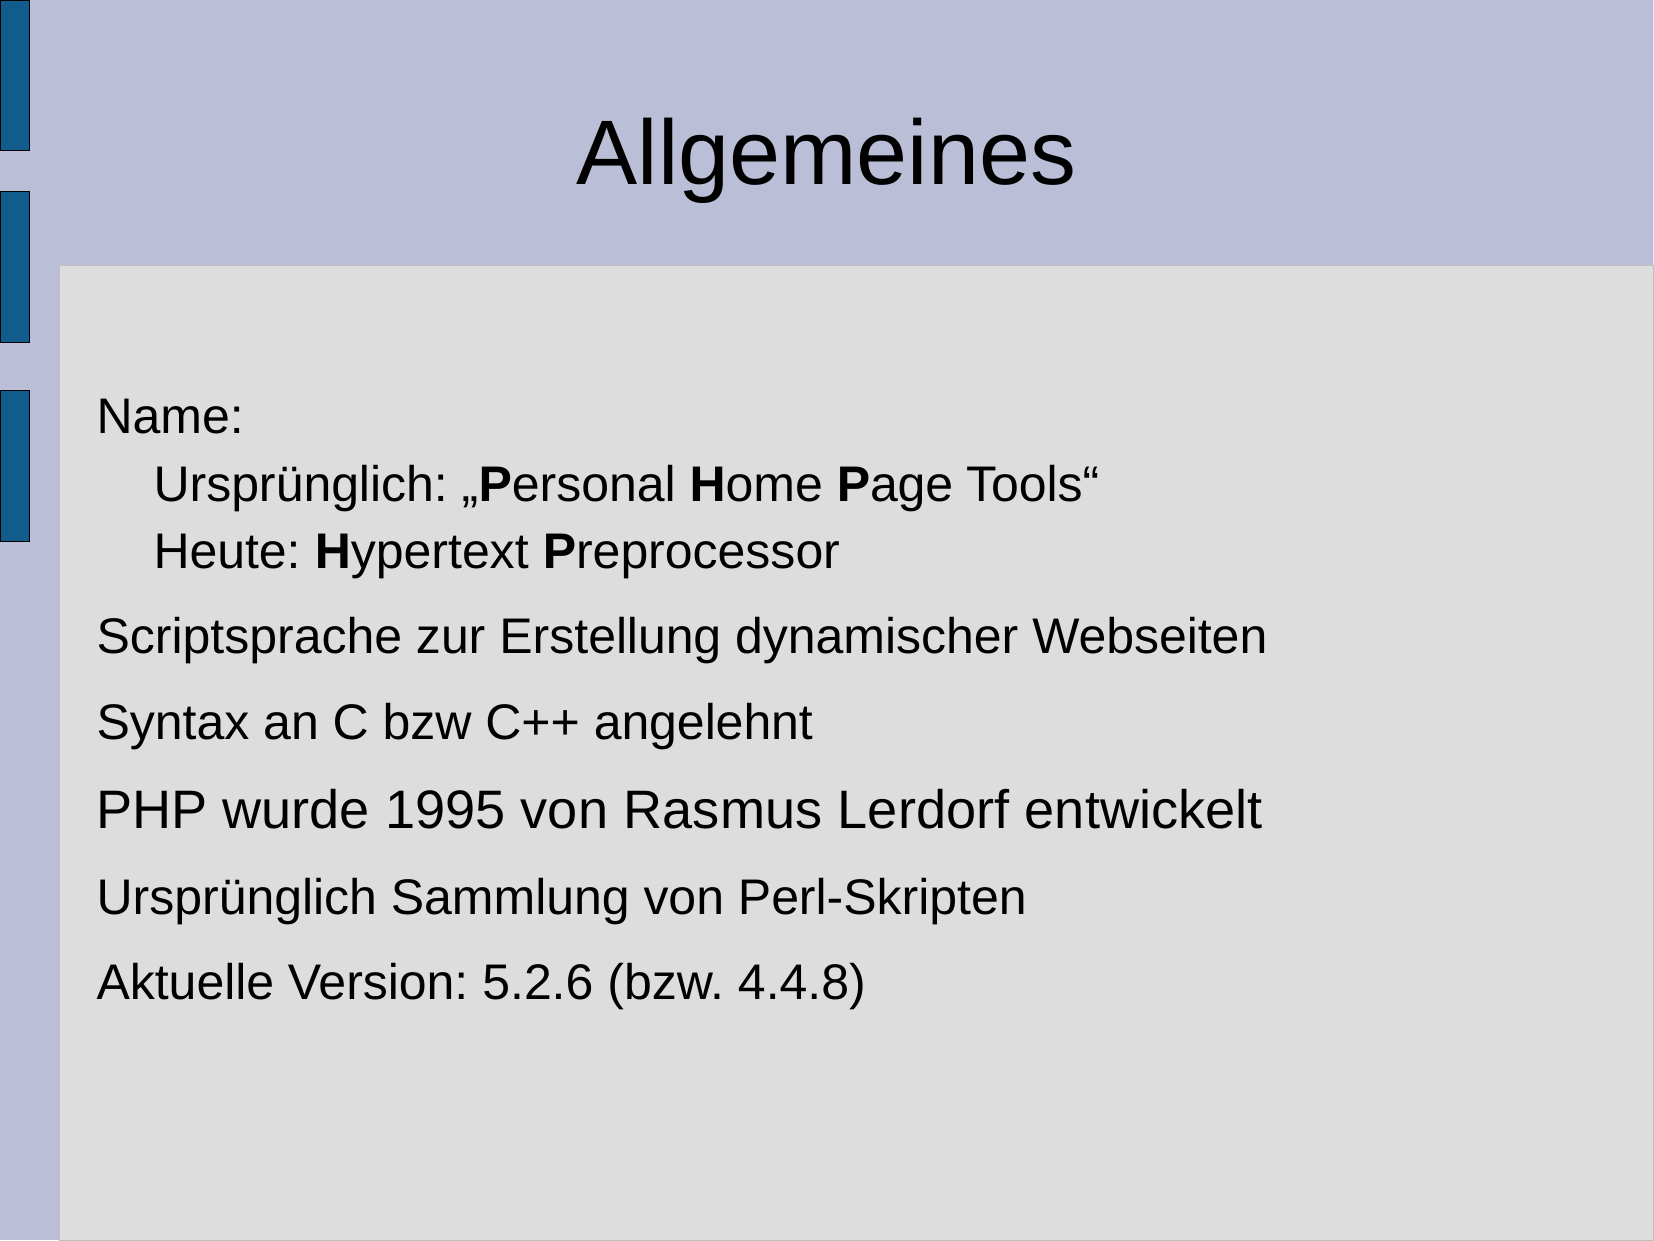

# Allgemeines
 Name:
Ursprünglich: „Personal Home Page Tools“
Heute: Hypertext Preprocessor
 Scriptsprache zur Erstellung dynamischer Webseiten
 Syntax an C bzw C++ angelehnt
 PHP wurde 1995 von Rasmus Lerdorf entwickelt
 Ursprünglich Sammlung von Perl-Skripten
 Aktuelle Version: 5.2.6 (bzw. 4.4.8)